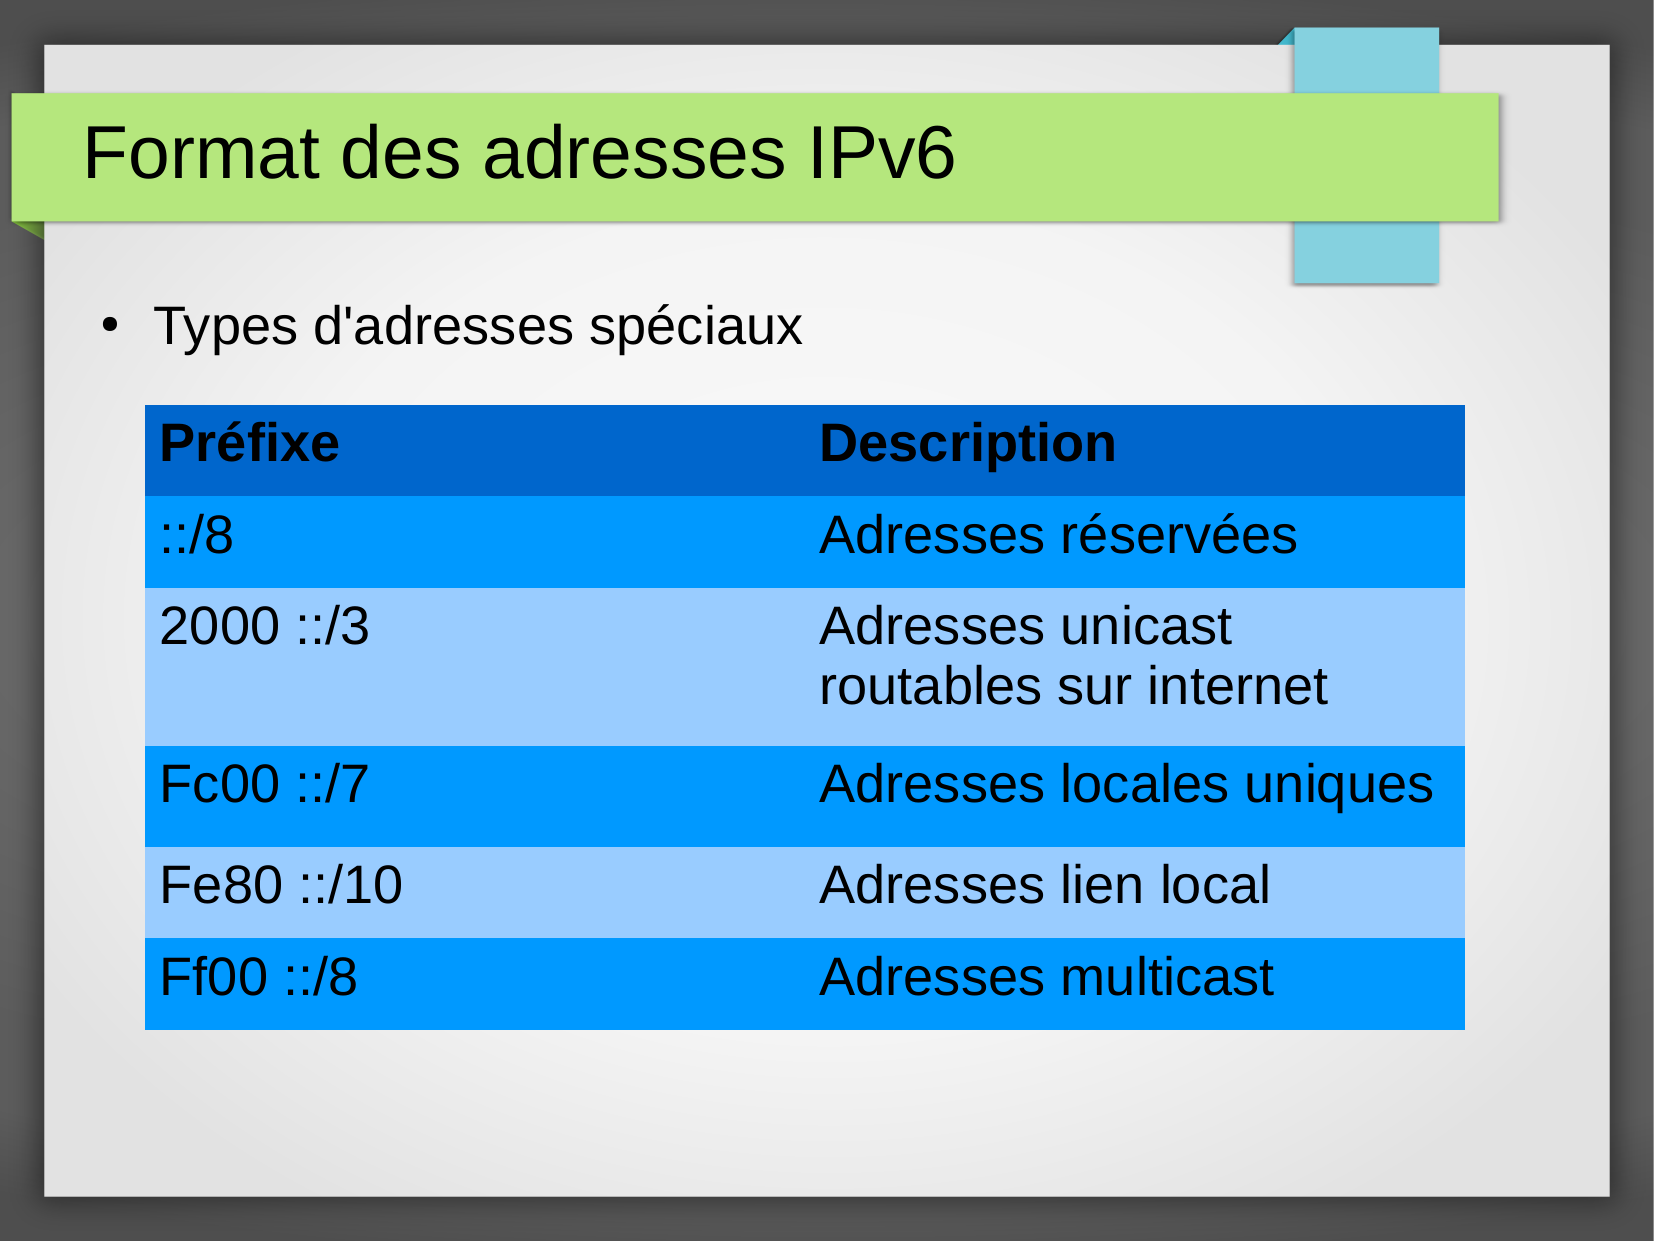

# Format des adresses IPv6
Types d'adresses spéciaux
| Préfixe | Description |
| --- | --- |
| ::/8 | Adresses réservées |
| 2000 ::/3 | Adresses unicast routables sur internet |
| Fc00 ::/7 | Adresses locales uniques |
| Fe80 ::/10 | Adresses lien local |
| Ff00 ::/8 | Adresses multicast |